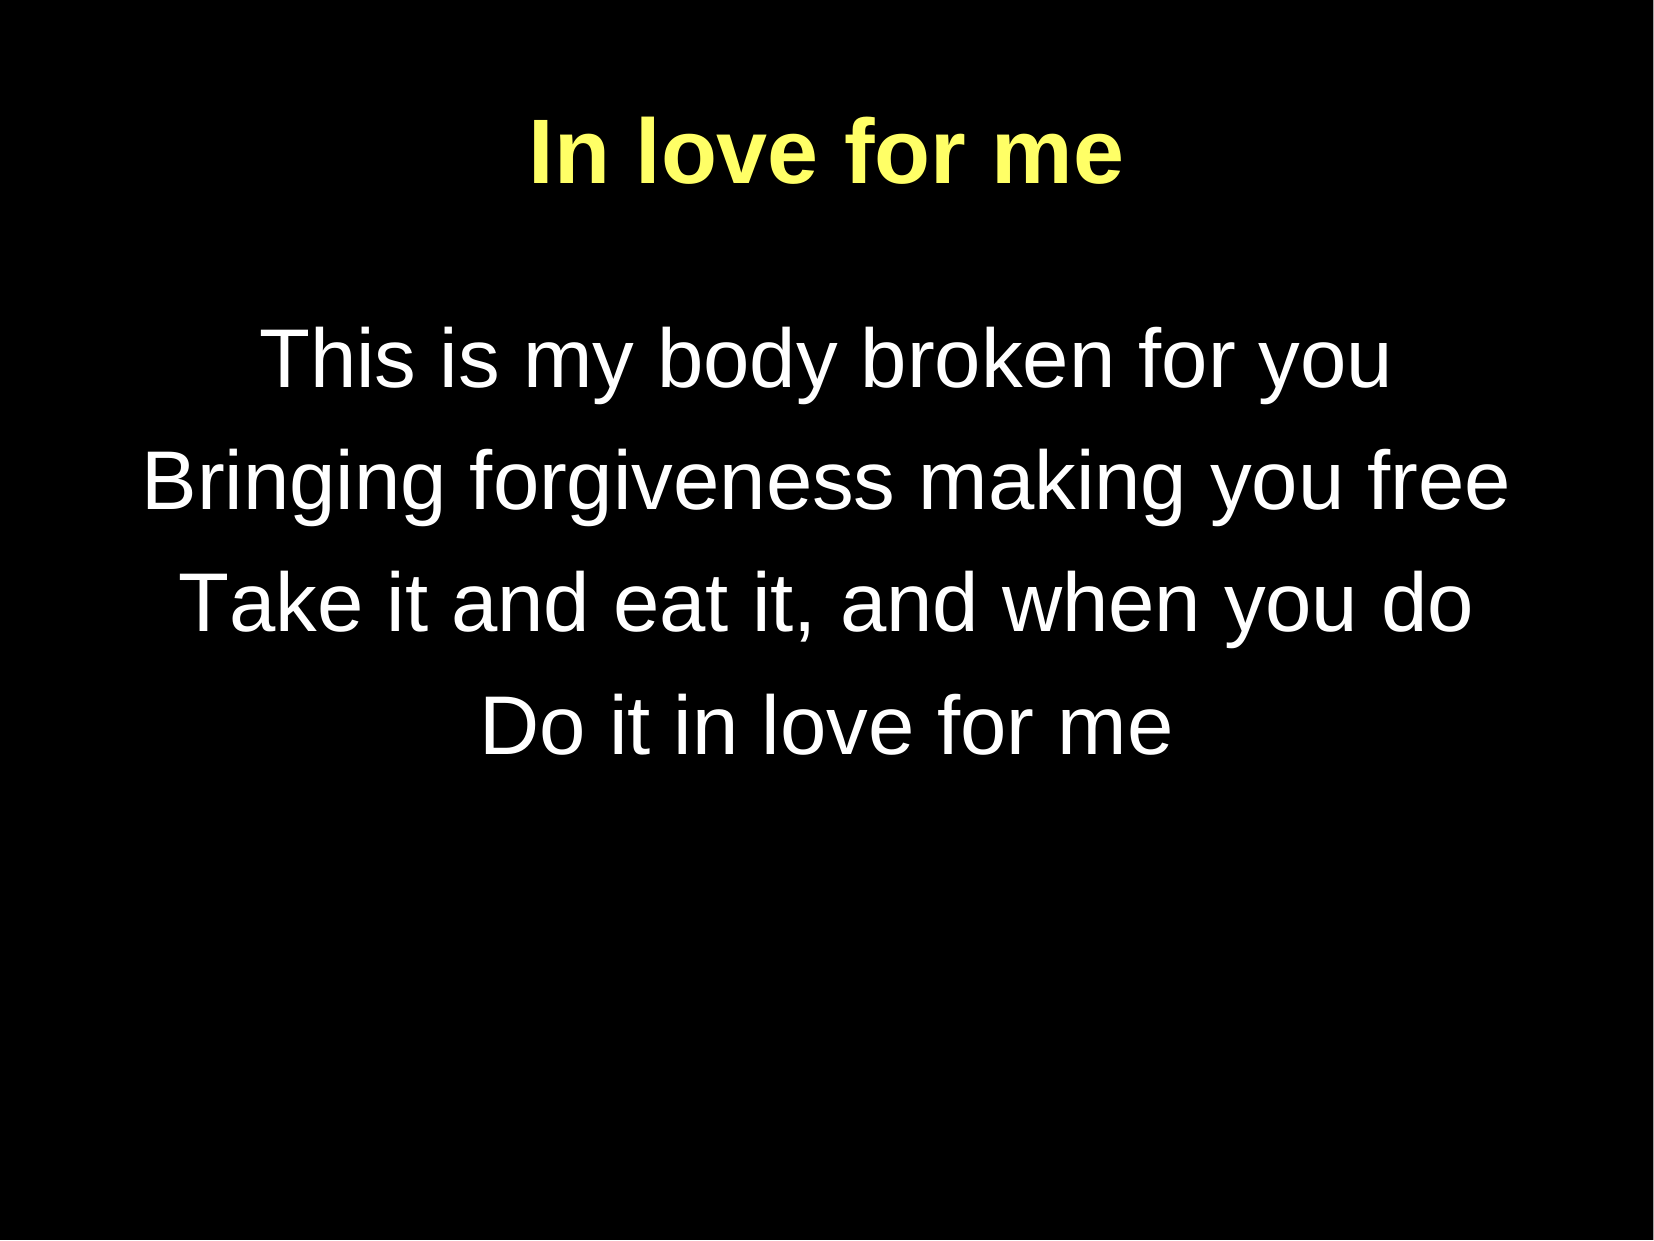

# In love for me
This is my body broken for you
Bringing forgiveness making you free
Take it and eat it, and when you do
Do it in love for me